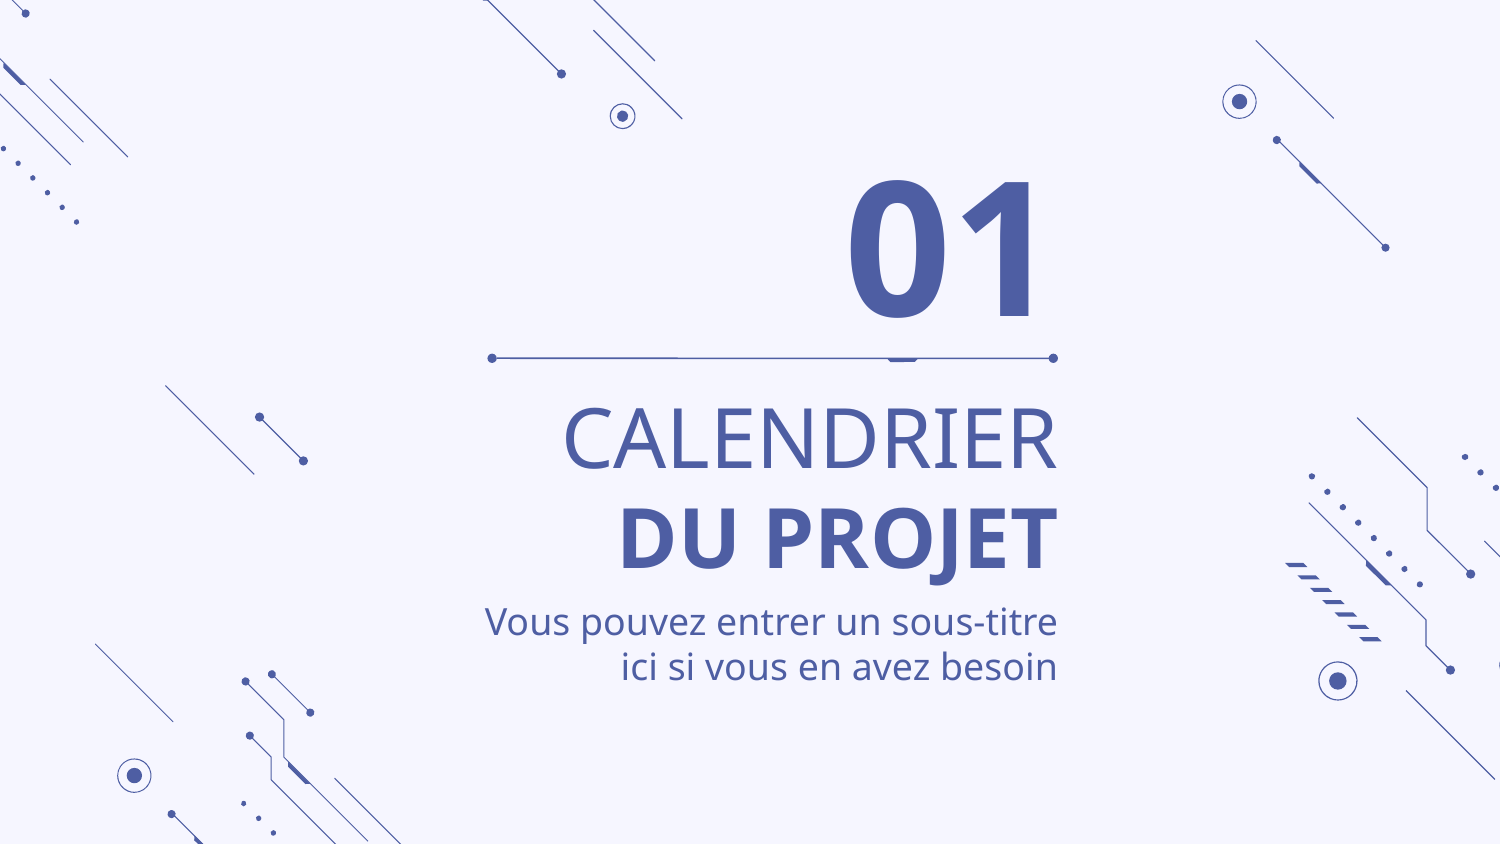

# 01
CALENDRIER DU PROJET
Vous pouvez entrer un sous-titre ici si vous en avez besoin